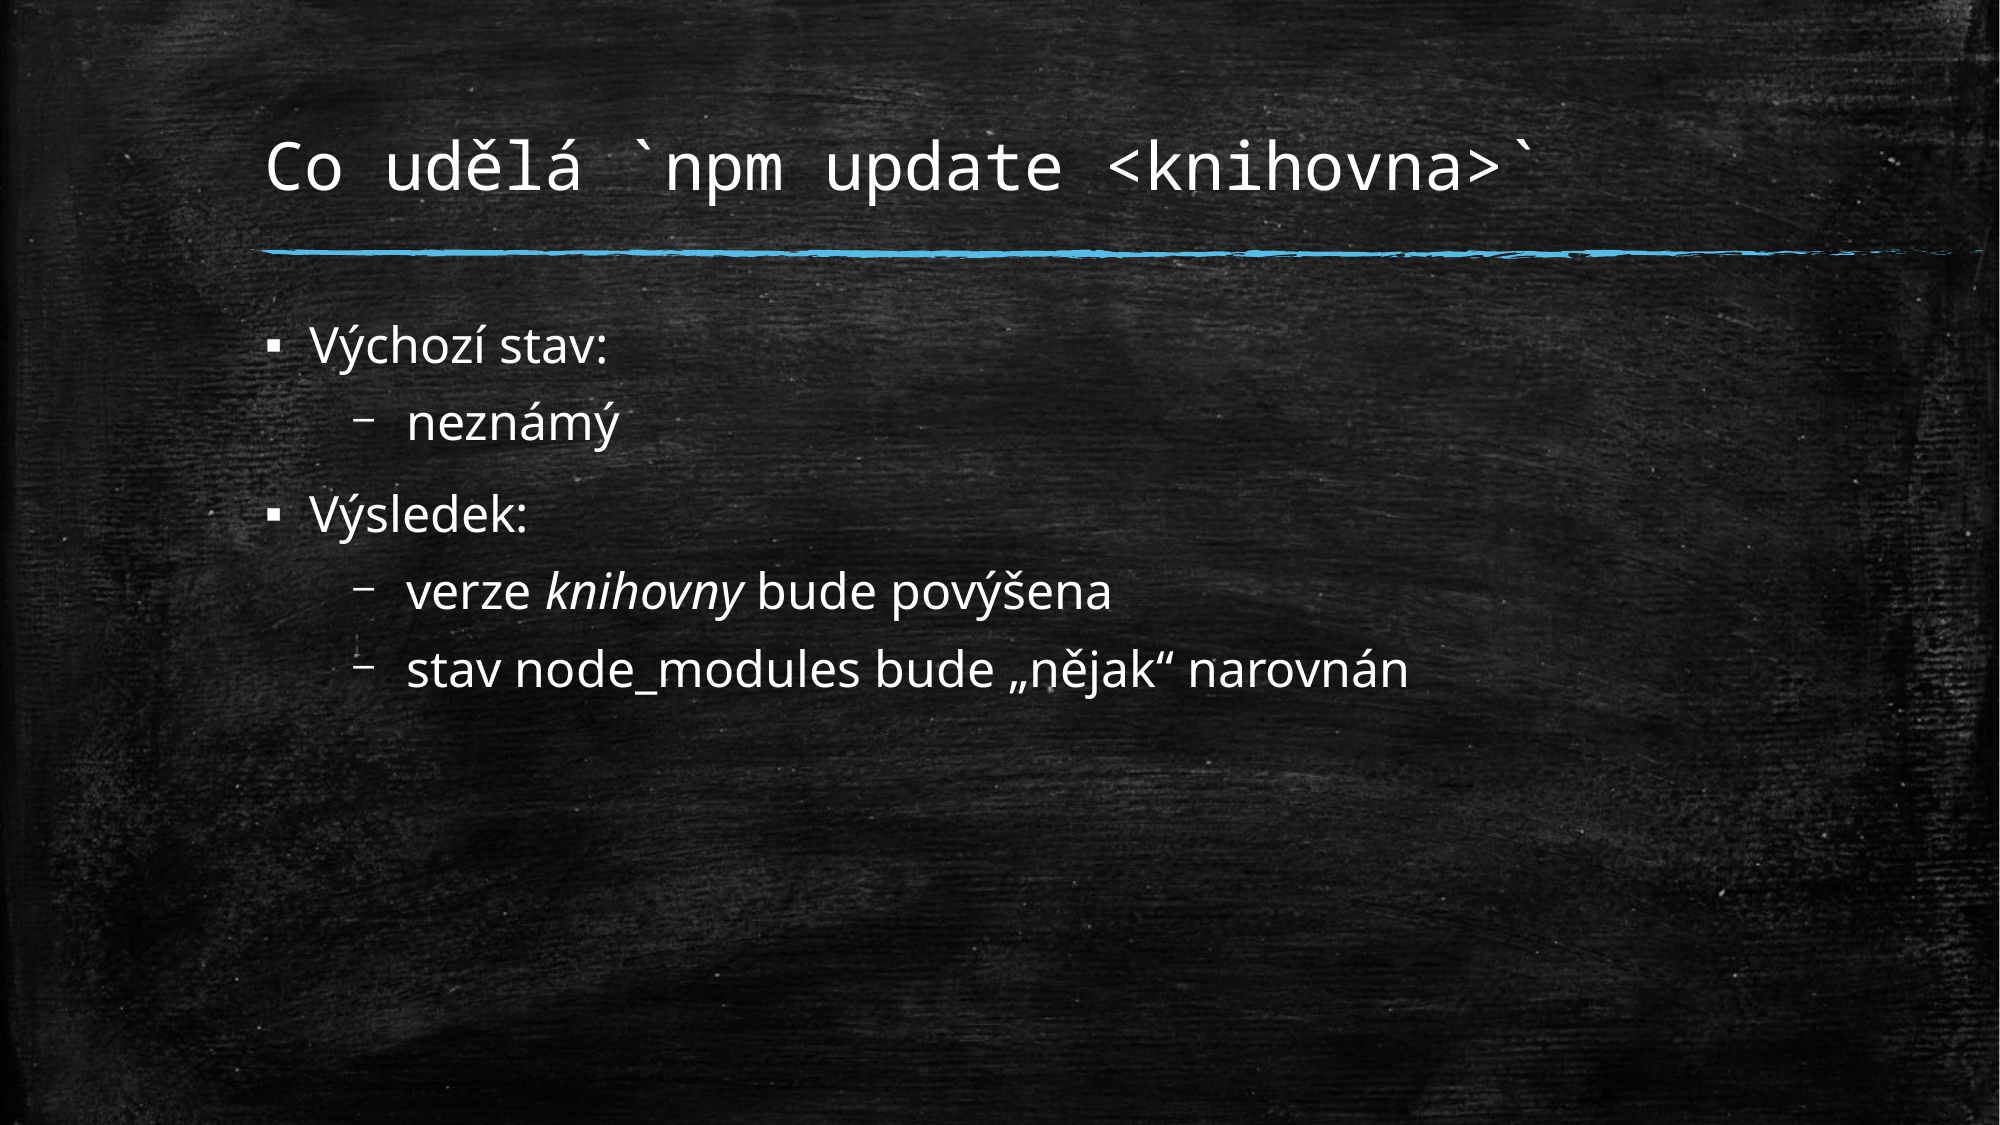

# Co udělá `npm update <knihovna>`
Výchozí stav:
neznámý
Výsledek:
verze knihovny bude povýšena
stav node_modules bude „nějak“ narovnán